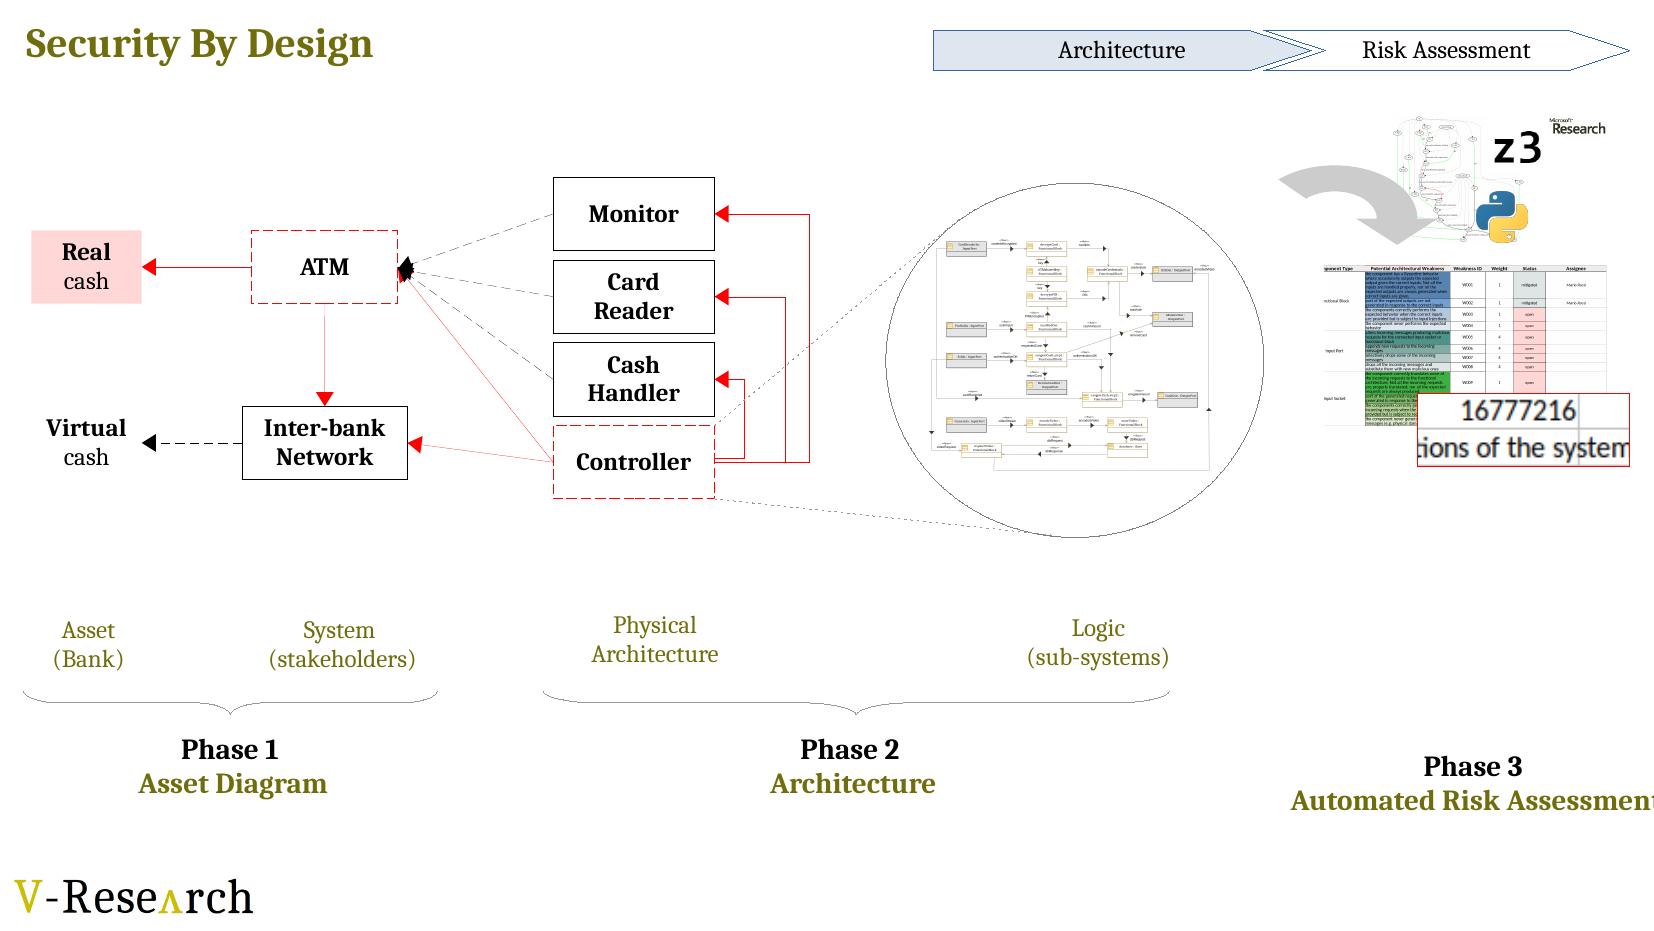

Security By Design
Architecture
Risk Assessment
Monitor
Real
cash
ATM
Card Reader
Cash
Handler
Virtual
cash
Inter-bank
Network
Controller
Physical
Architecture
Logic
(sub-systems)
Asset
(Bank)
System
(stakeholders)
Phase 3
Automated Risk Assessment
Phase 1
Asset Diagram
Phase 2
Architecture